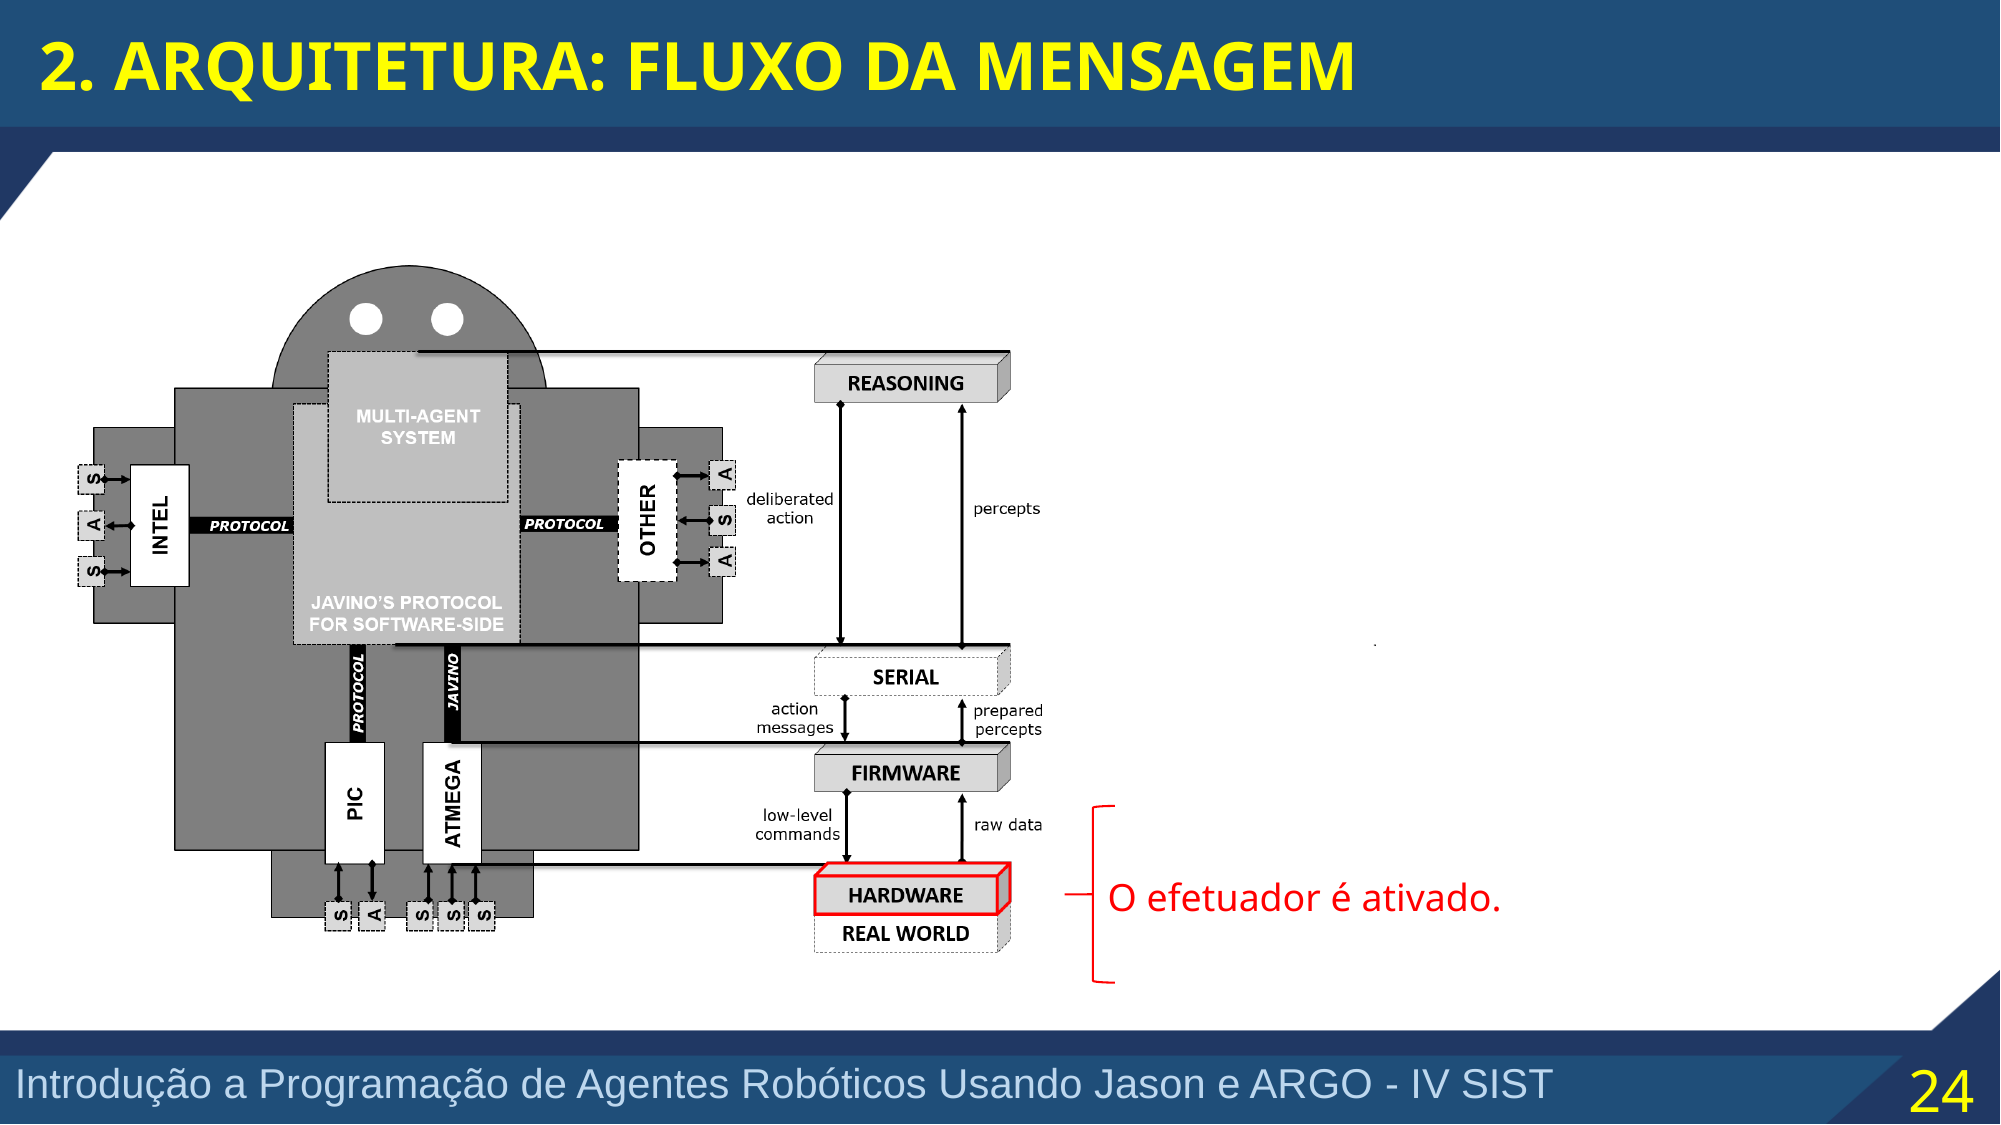

2. ARQUITETURA: FLUXO DA MENSAGEM
O efetuador é ativado.